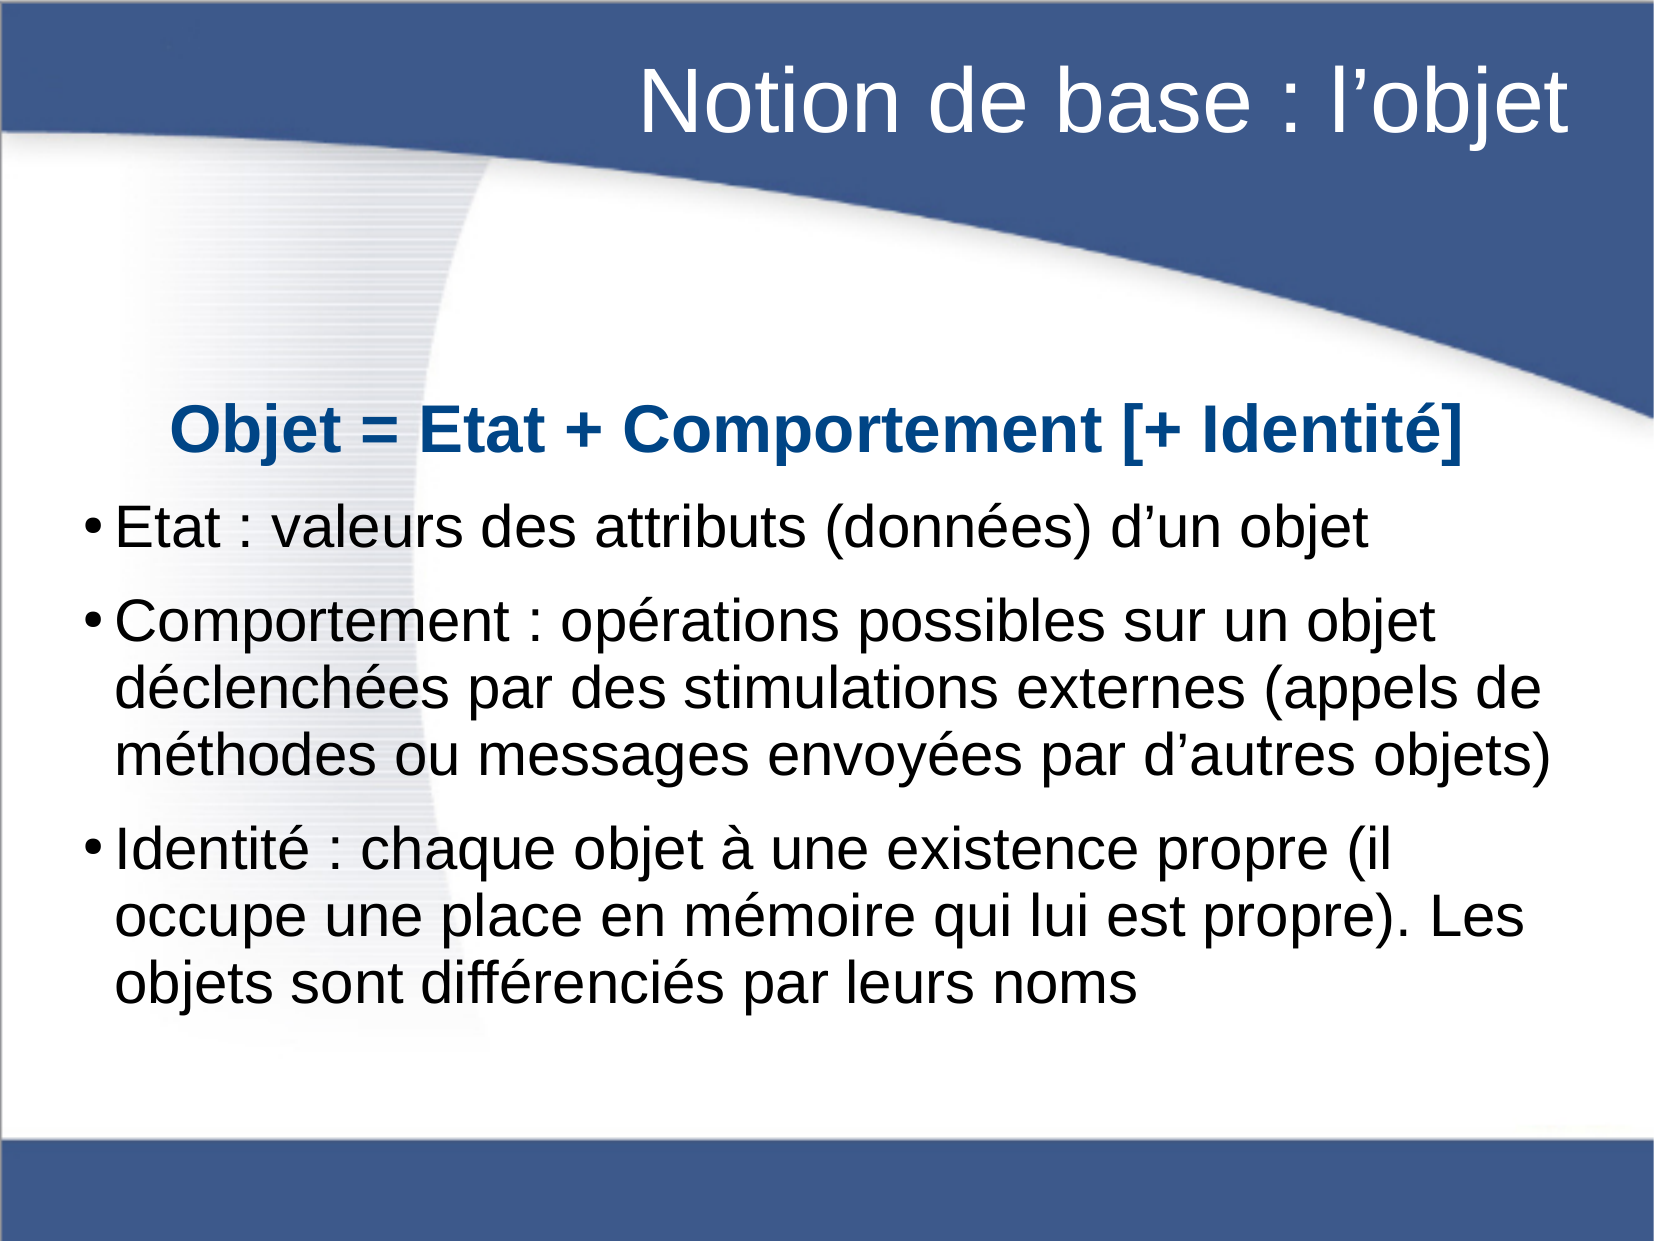

# Notion de base : l’objet
Objet = Etat + Comportement [+ Identité]
Etat : valeurs des attributs (données) d’un objet
Comportement : opérations possibles sur un objet déclenchées par des stimulations externes (appels de méthodes ou messages envoyées par d’autres objets)
Identité : chaque objet à une existence propre (il occupe une place en mémoire qui lui est propre). Les objets sont différenciés par leurs noms